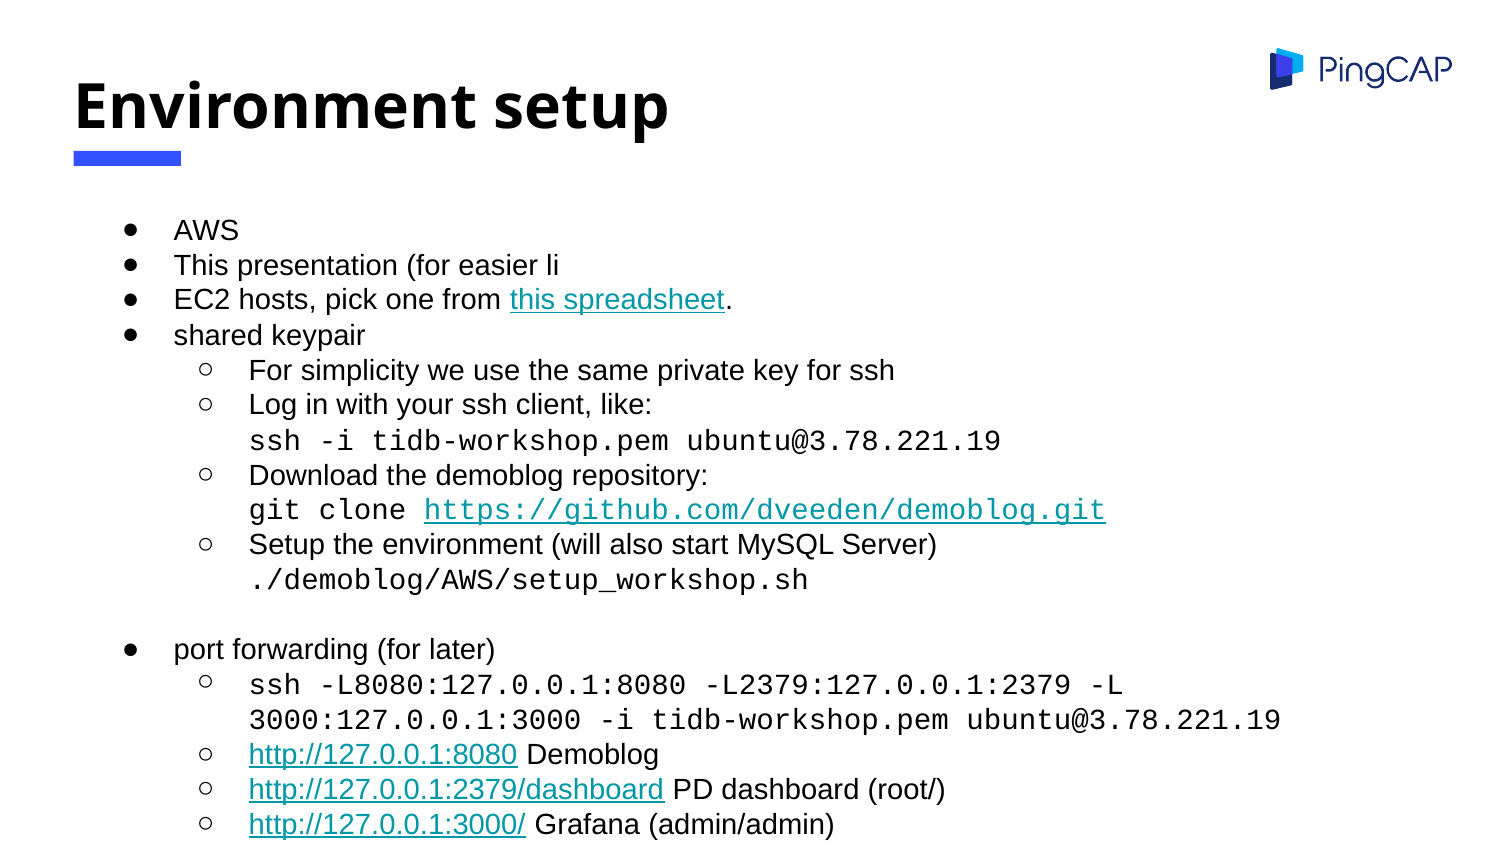

Environment setup
AWS
This presentation (for easier li
EC2 hosts, pick one from this spreadsheet.
shared keypair
For simplicity we use the same private key for ssh
Log in with your ssh client, like:
ssh -i tidb-workshop.pem ubuntu@3.78.221.19
Download the demoblog repository:
git clone https://github.com/dveeden/demoblog.git
Setup the environment (will also start MySQL Server)
./demoblog/AWS/setup_workshop.sh
port forwarding (for later)
ssh -L8080:127.0.0.1:8080 -L2379:127.0.0.1:2379 -L 3000:127.0.0.1:3000 -i tidb-workshop.pem ubuntu@3.78.221.19
http://127.0.0.1:8080 Demoblog
http://127.0.0.1:2379/dashboard PD dashboard (root/)
http://127.0.0.1:3000/ Grafana (admin/admin)